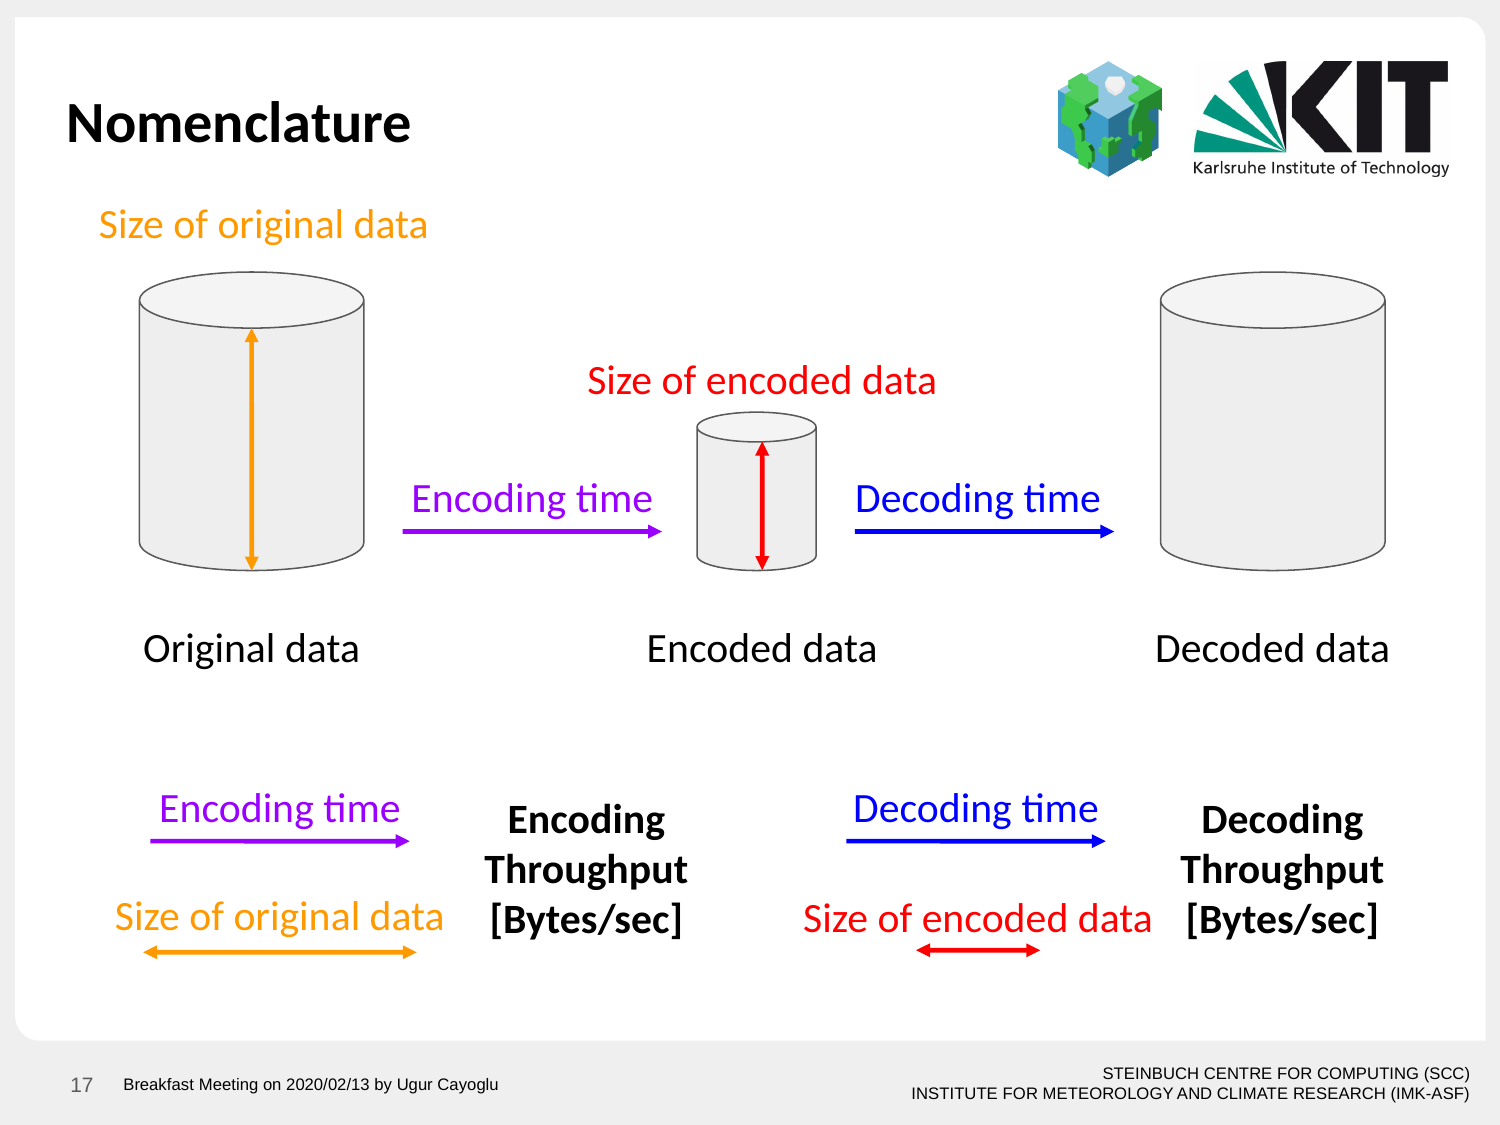

# Nomenclature
Size of original data
Size of encoded data
Encoding time
Decoding time
Original data
Encoded data
Decoded data
Encoding time
Encoding
Throughput
[Bytes/sec]
Size of original data
Decoding time
Decoding
Throughput
[Bytes/sec]
Size of encoded data
STEINBUCH CENTRE FOR COMPUTING (SCC)
INSTITUTE FOR METEOROLOGY AND CLIMATE RESEARCH (IMK-ASF)
Breakfast Meeting on 2020/02/13 by Ugur Cayoglu